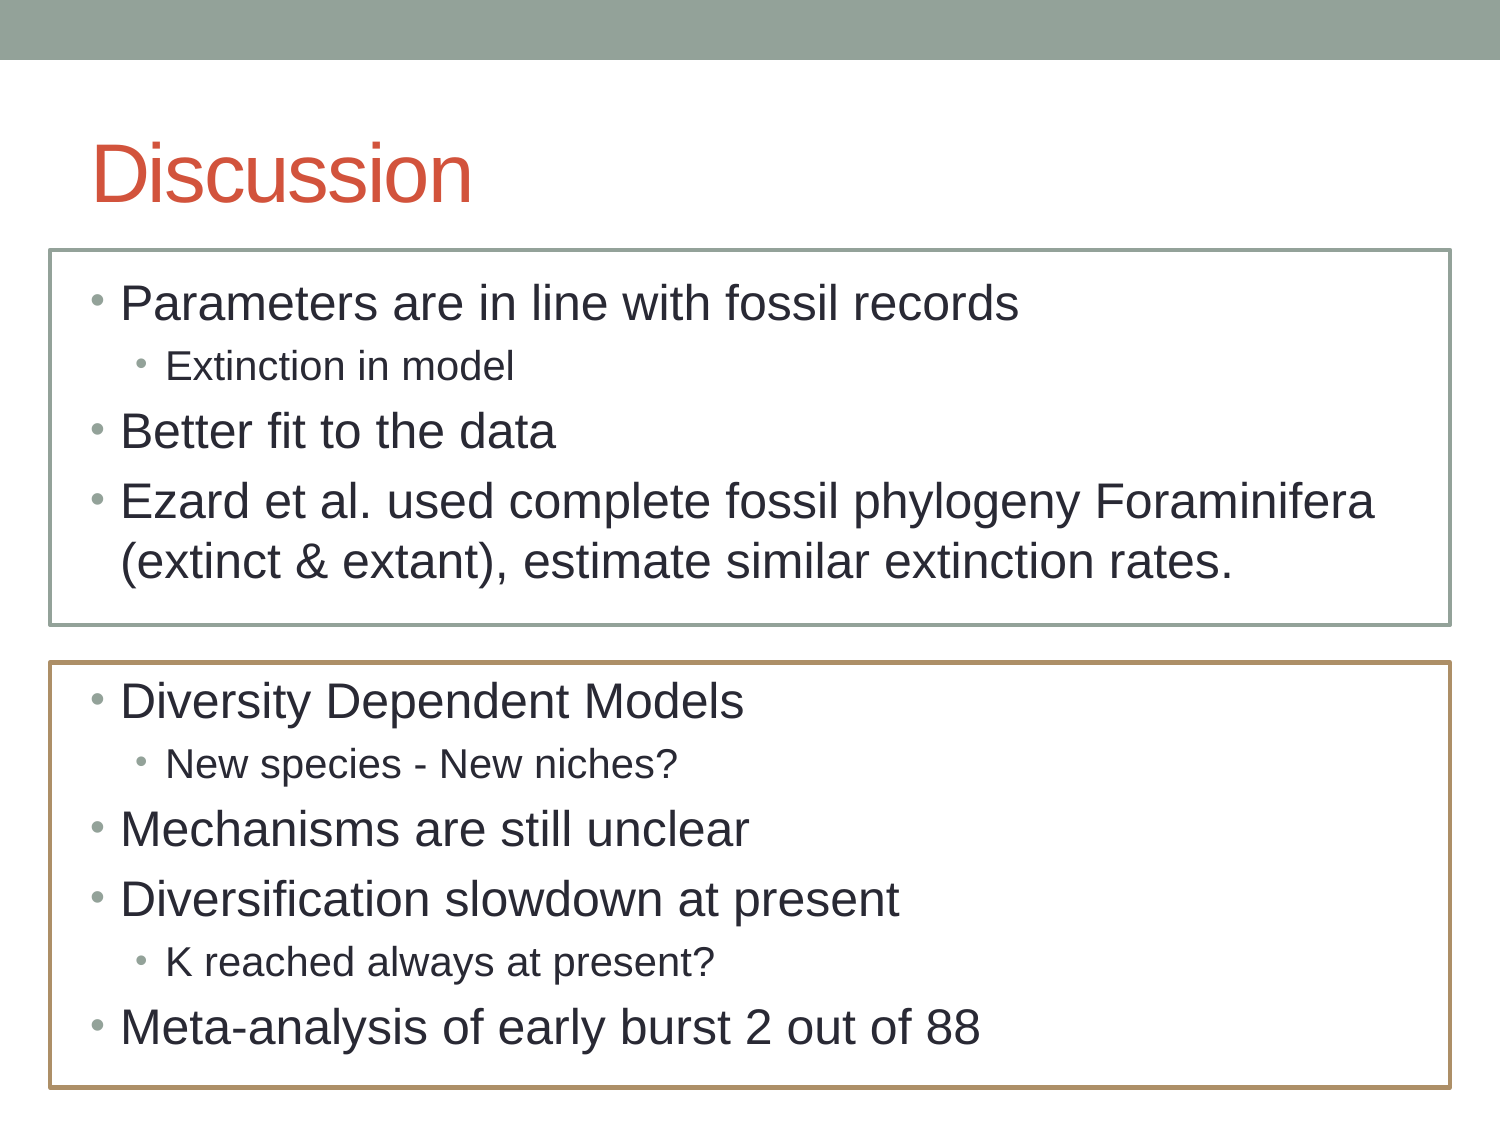

# Discussion
Parameters are in line with fossil records
Extinction in model
Better fit to the data
Ezard et al. used complete fossil phylogeny Foraminifera (extinct & extant), estimate similar extinction rates.
Diversity Dependent Models
New species - New niches?
Mechanisms are still unclear
Diversification slowdown at present
K reached always at present?
Meta-analysis of early burst 2 out of 88